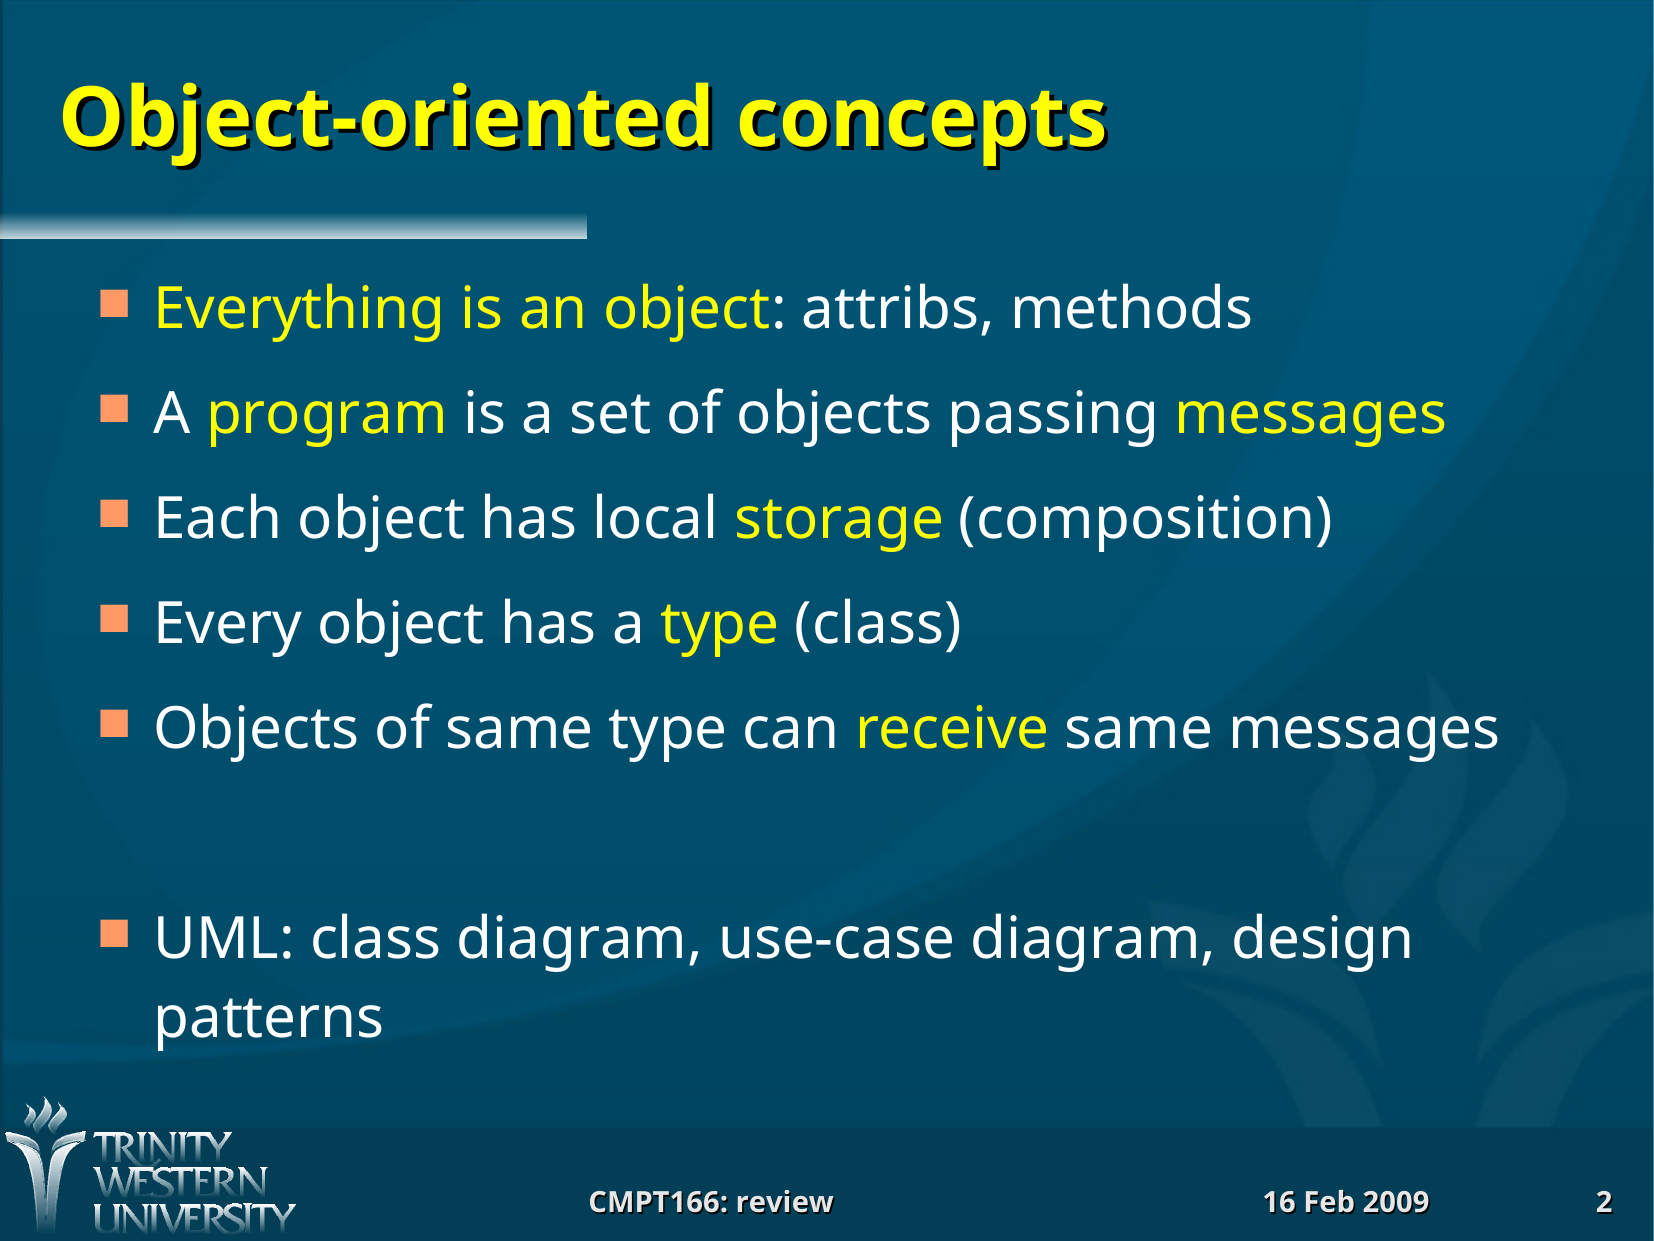

# Object-oriented concepts
Everything is an object: attribs, methods
A program is a set of objects passing messages
Each object has local storage (composition)
Every object has a type (class)
Objects of same type can receive same messages
UML: class diagram, use-case diagram, design patterns
CMPT166: review
16 Feb 2009
2